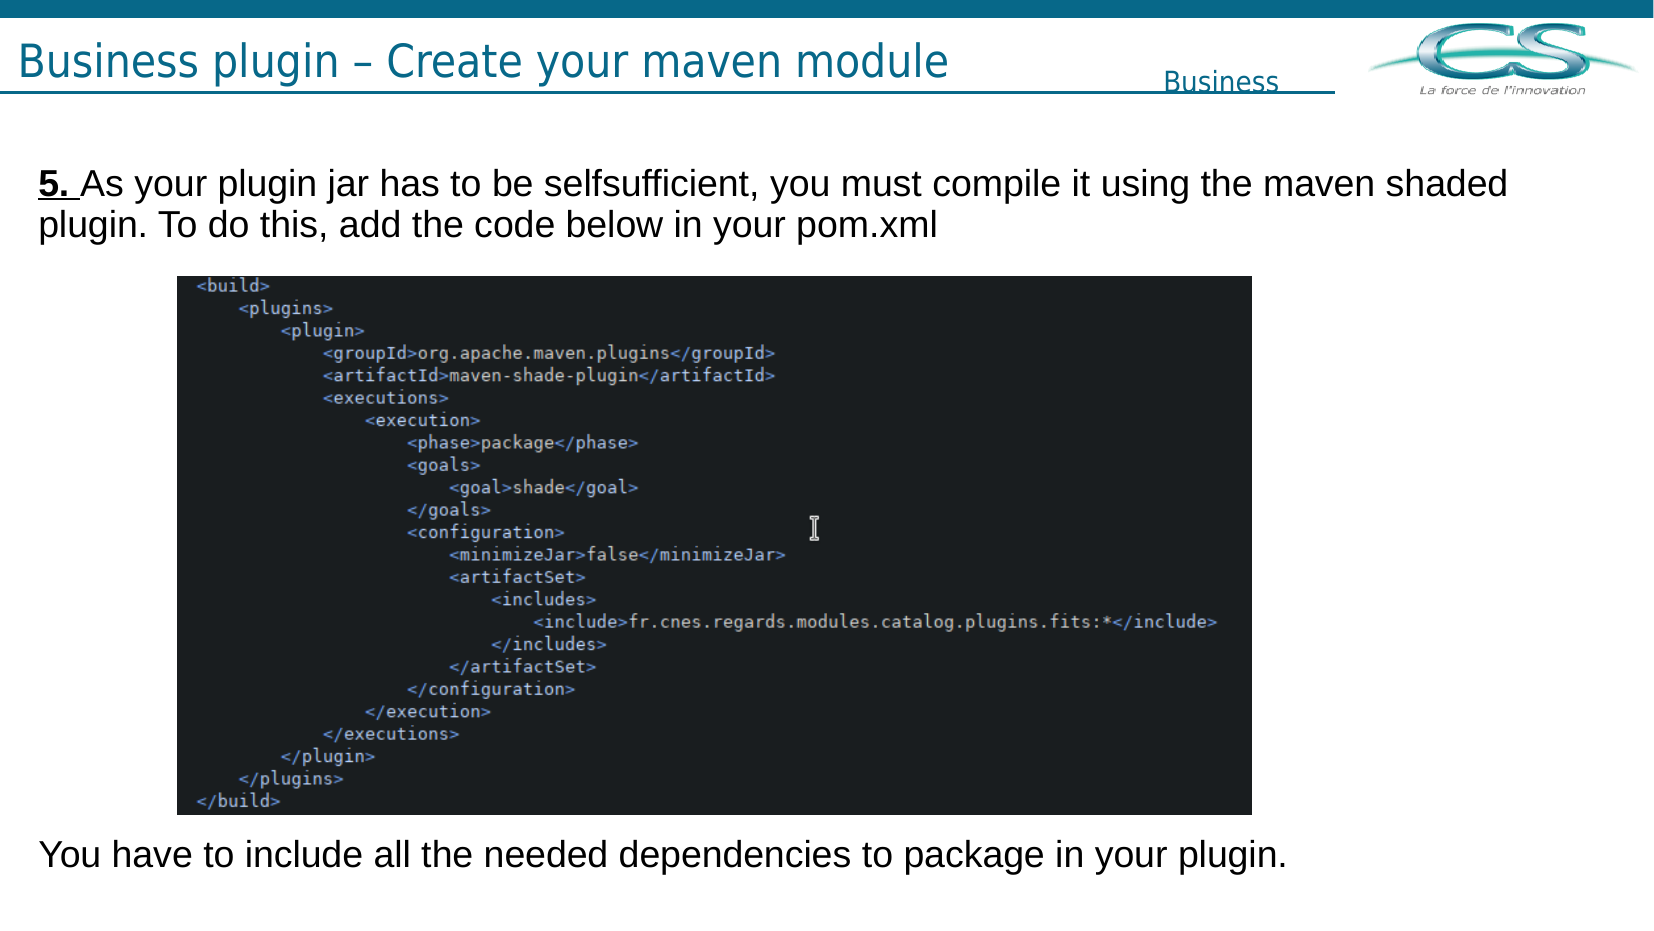

Business plugin – Create your maven module
Business
#
5. As your plugin jar has to be selfsufficient, you must compile it using the maven shaded
plugin. To do this, add the code below in your pom.xml
You have to include all the needed dependencies to package in your plugin.